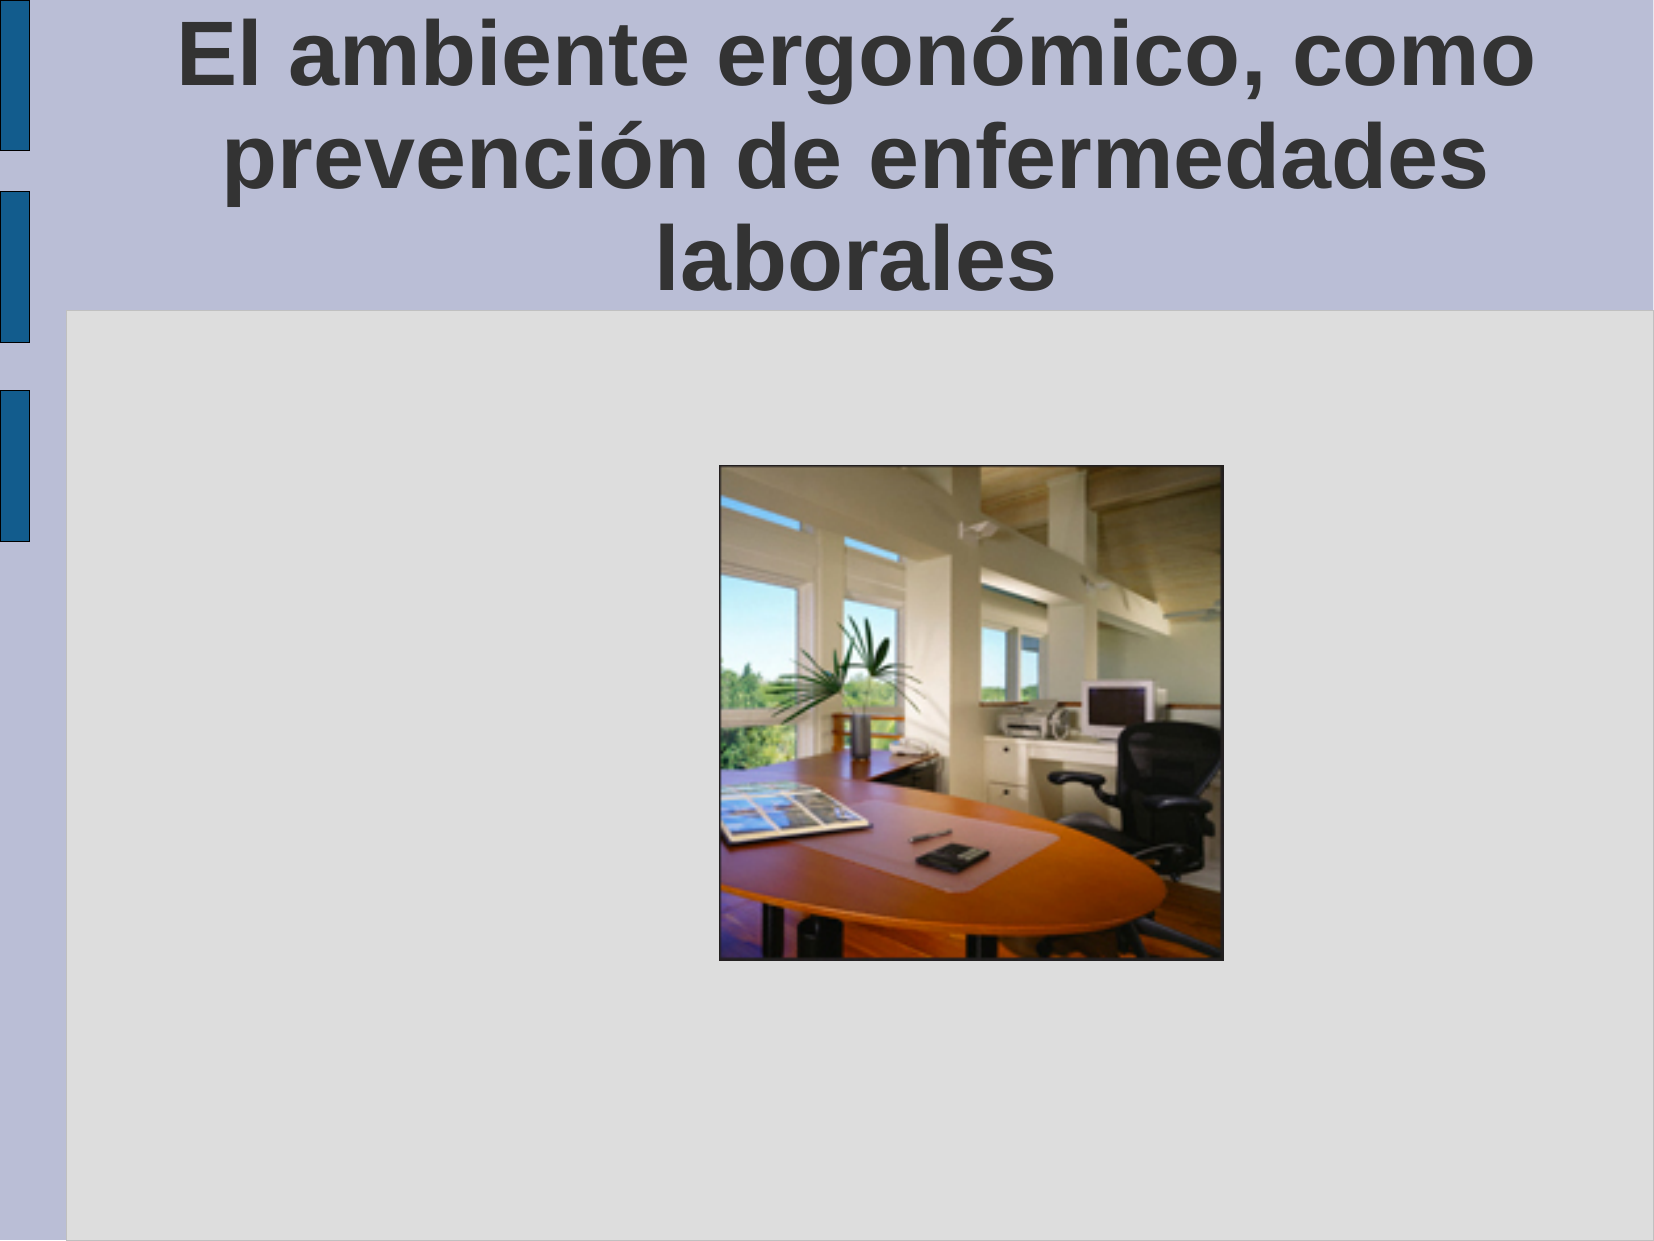

# El ambiente ergonómico, como prevención de enfermedades laborales